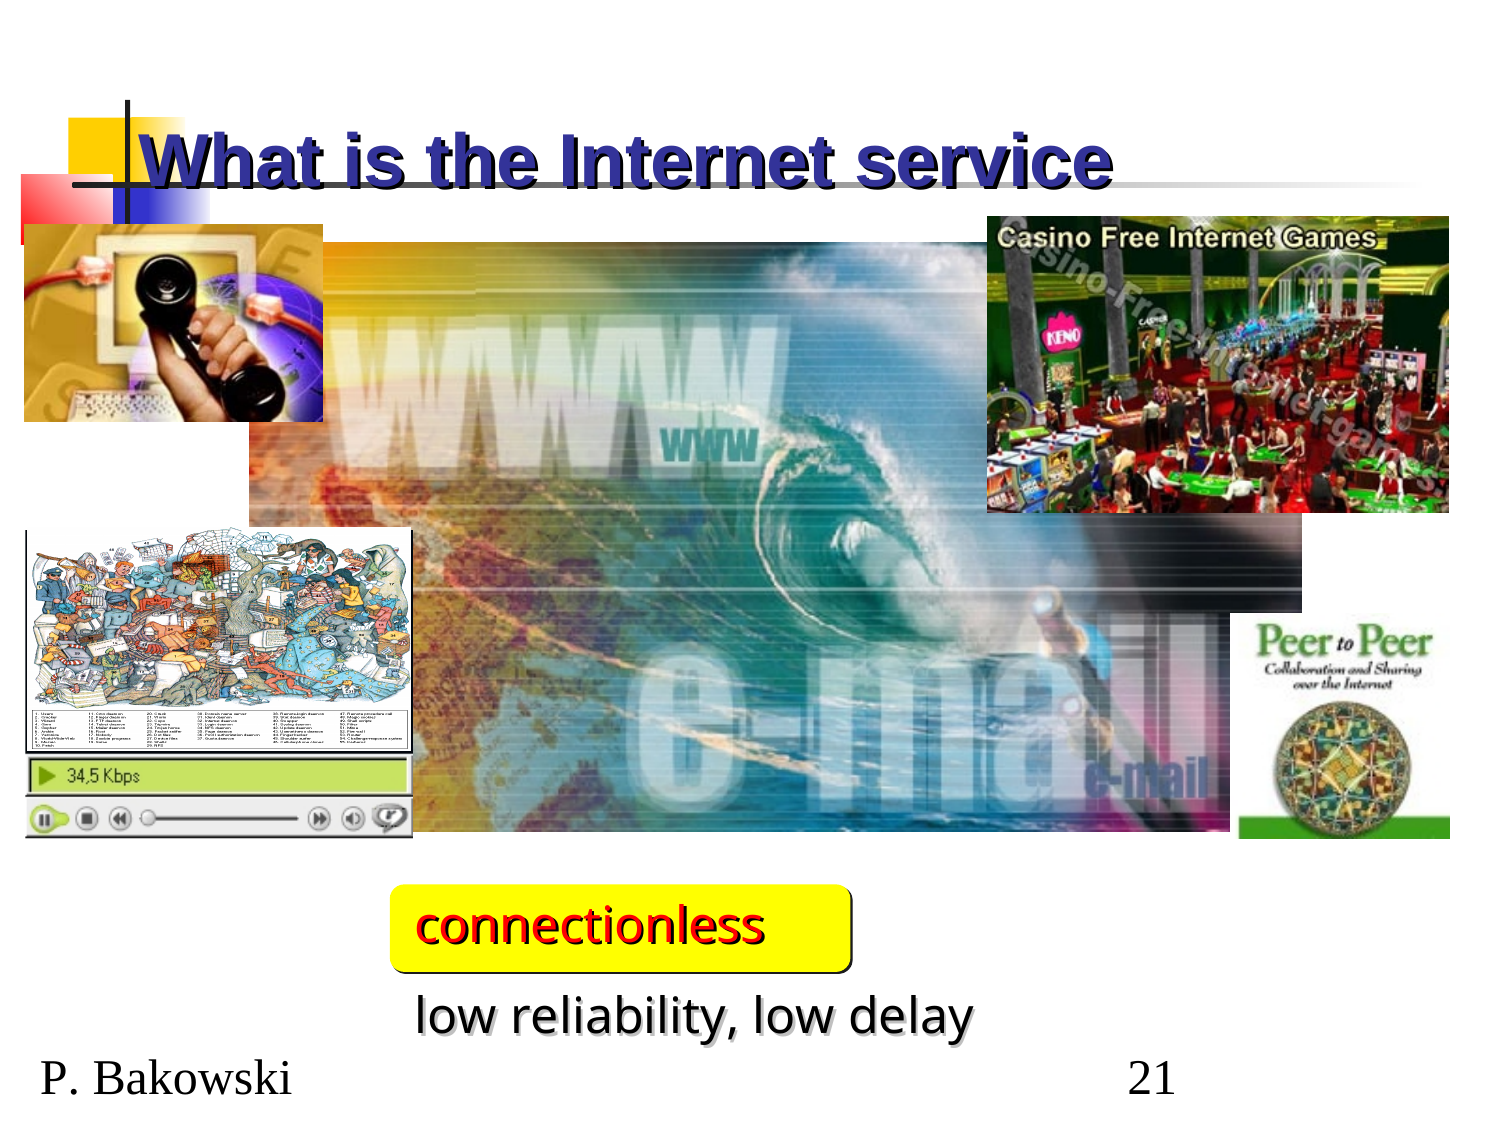

# What is the Internet service
connectionless
low reliability, low delay
P.Bakowski
21